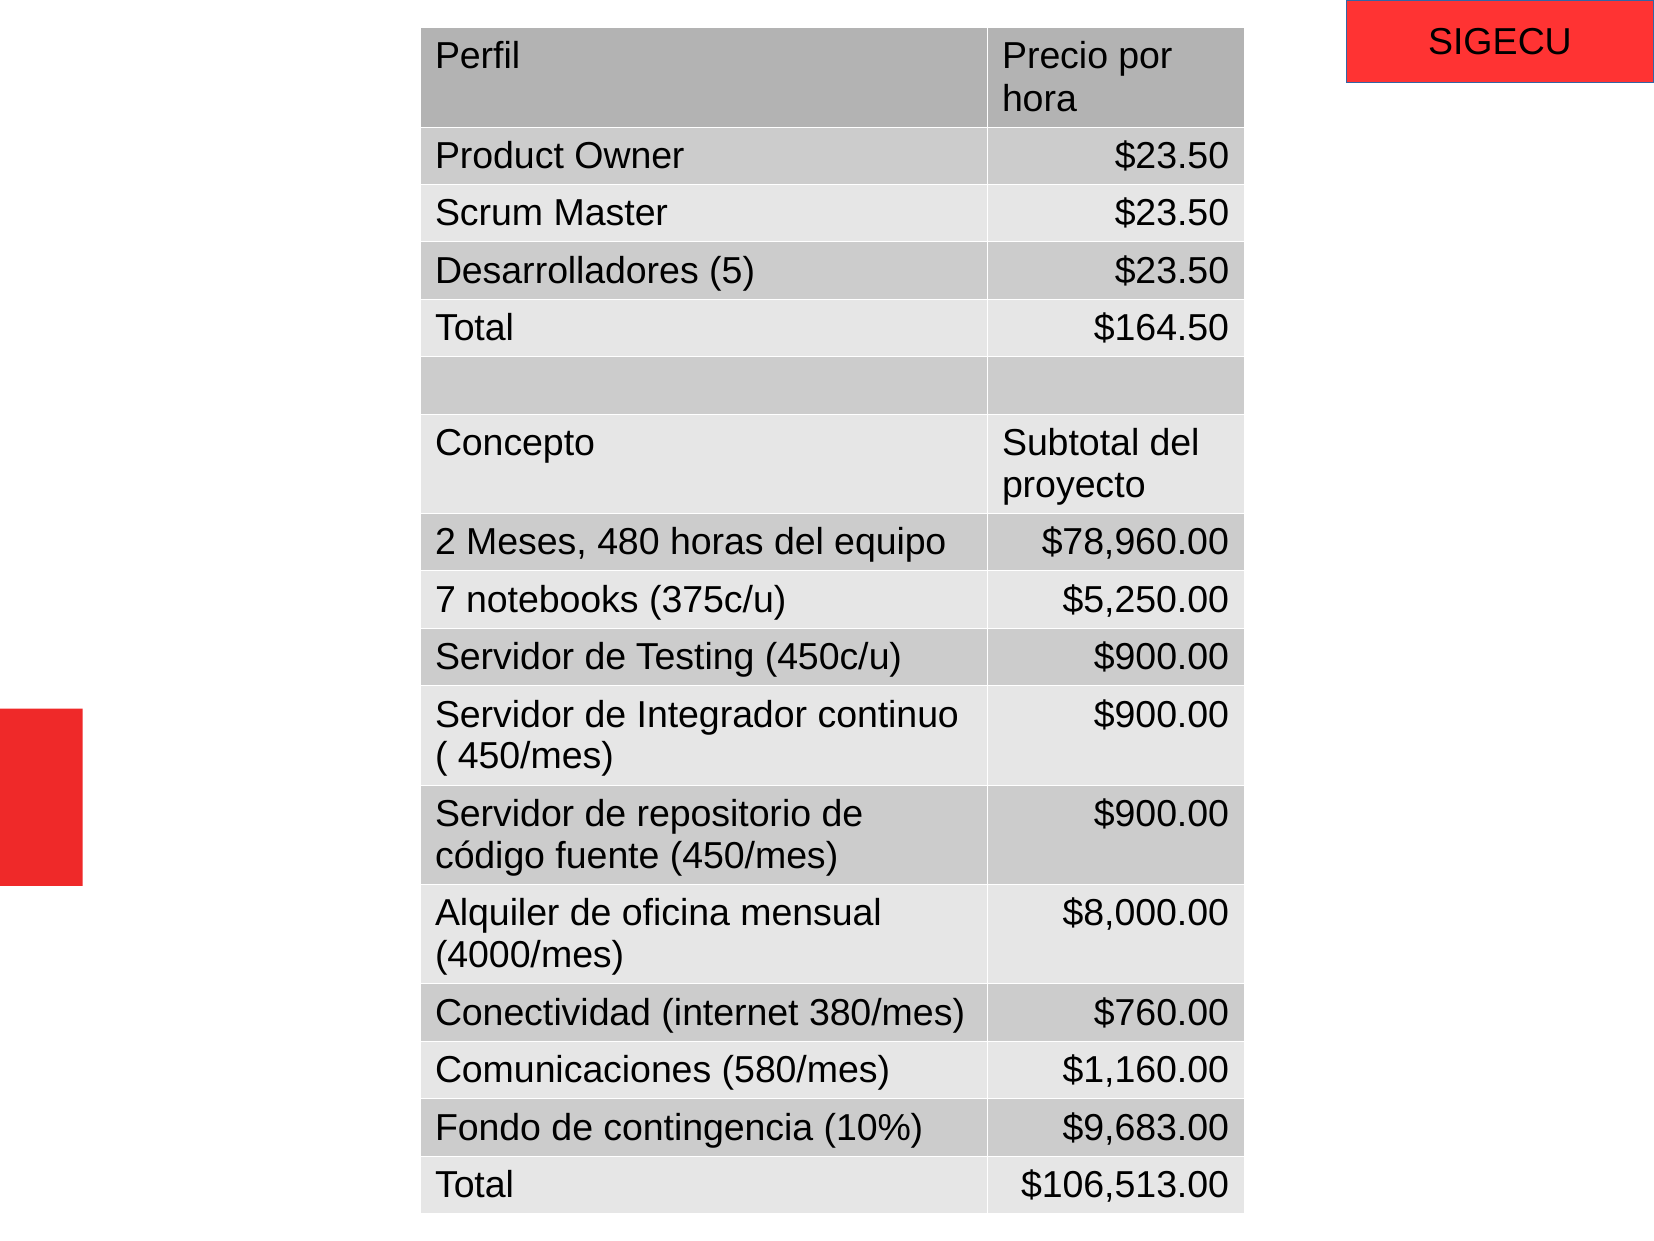

SIGECU
| Perfil | Precio por hora |
| --- | --- |
| Product Owner | $23.50 |
| Scrum Master | $23.50 |
| Desarrolladores (5) | $23.50 |
| Total | $164.50 |
| | |
| Concepto | Subtotal del proyecto |
| 2 Meses, 480 horas del equipo | $78,960.00 |
| 7 notebooks (375c/u) | $5,250.00 |
| Servidor de Testing (450c/u) | $900.00 |
| Servidor de Integrador continuo ( 450/mes) | $900.00 |
| Servidor de repositorio de código fuente (450/mes) | $900.00 |
| Alquiler de oficina mensual (4000/mes) | $8,000.00 |
| Conectividad (internet 380/mes) | $760.00 |
| Comunicaciones (580/mes) | $1,160.00 |
| Fondo de contingencia (10%) | $9,683.00 |
| Total | $106,513.00 |